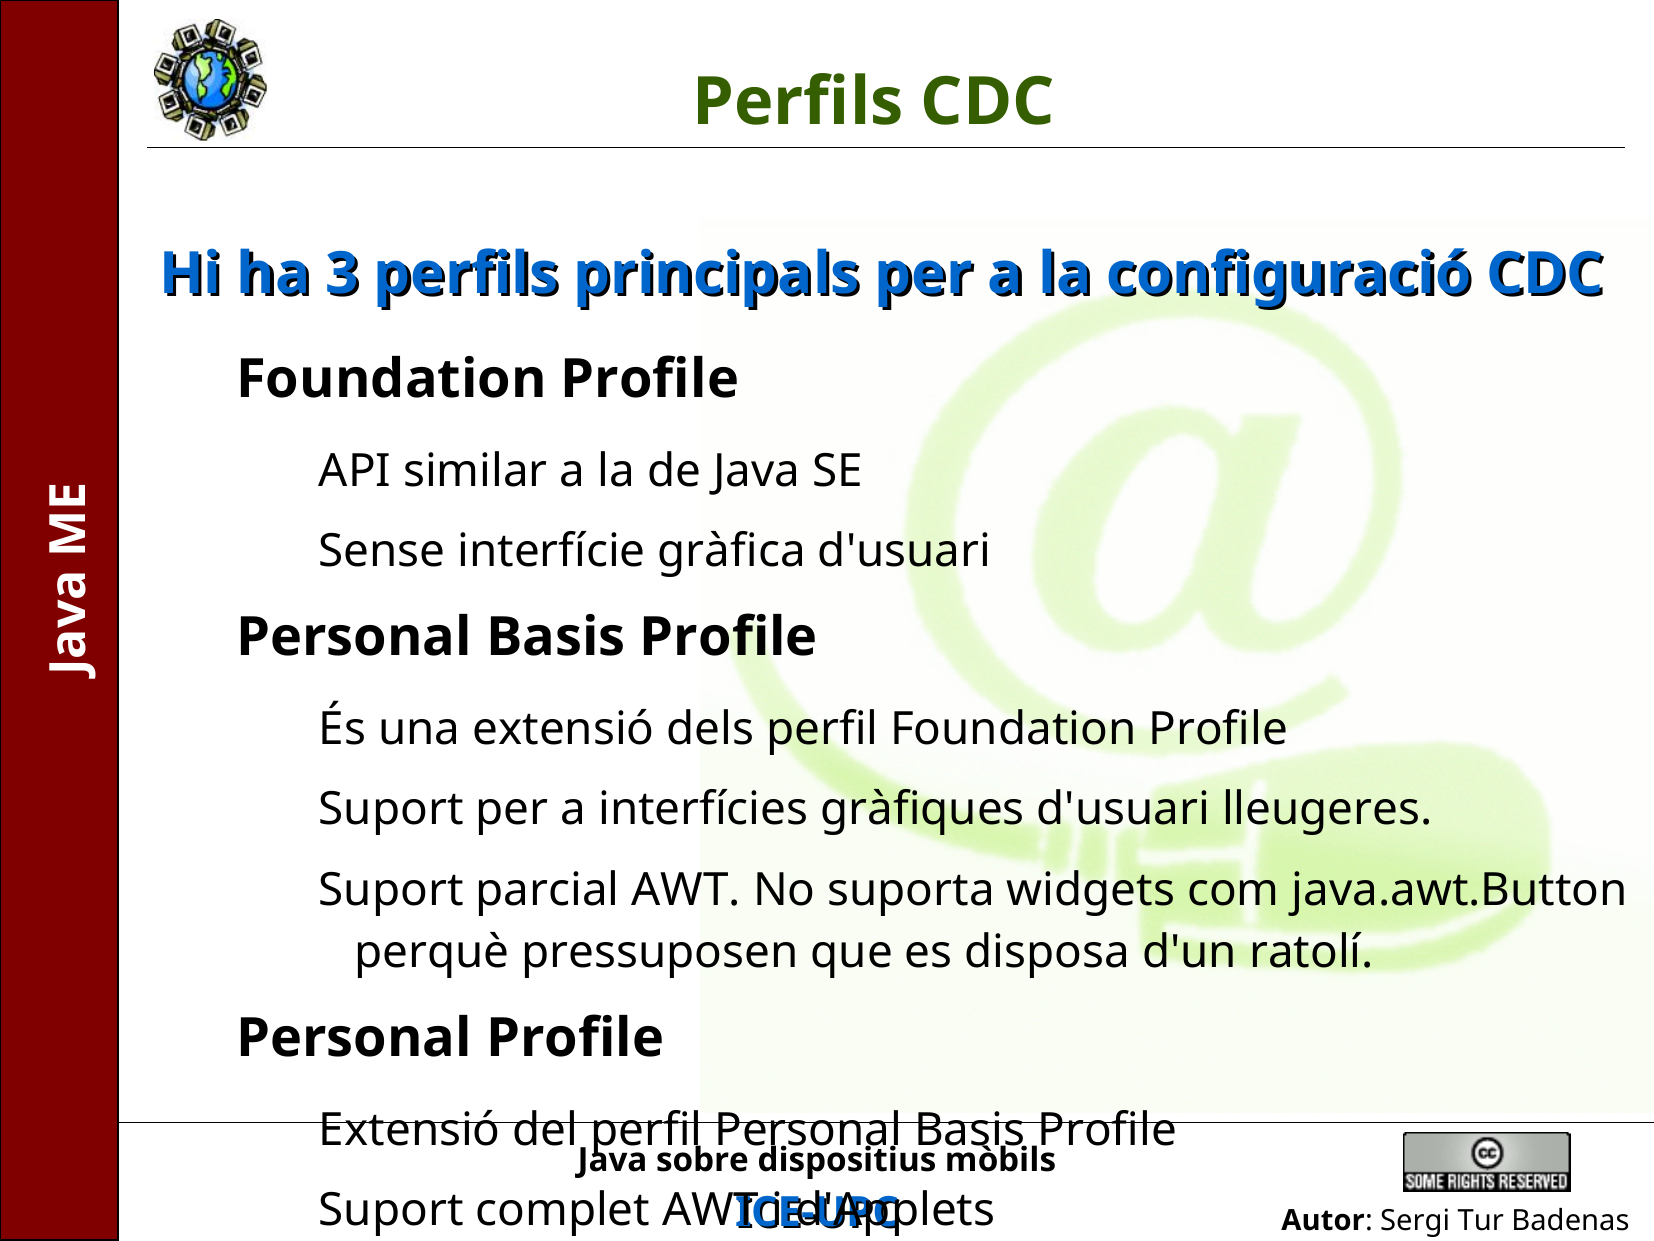

# Perfils CDC
Hi ha 3 perfils principals per a la configuració CDC
Foundation Profile
API similar a la de Java SE
Sense interfície gràfica d'usuari
Personal Basis Profile
És una extensió dels perfil Foundation Profile
Suport per a interfícies gràfiques d'usuari lleugeres.
Suport parcial AWT. No suporta widgets com java.awt.Button perquè pressuposen que es disposa d'un ratolí.
Personal Profile
Extensió del perfil Personal Basis Profile
Suport complet AWT i d'Applets
Les aplicacions Java són fàcils de passar a aquest perfil